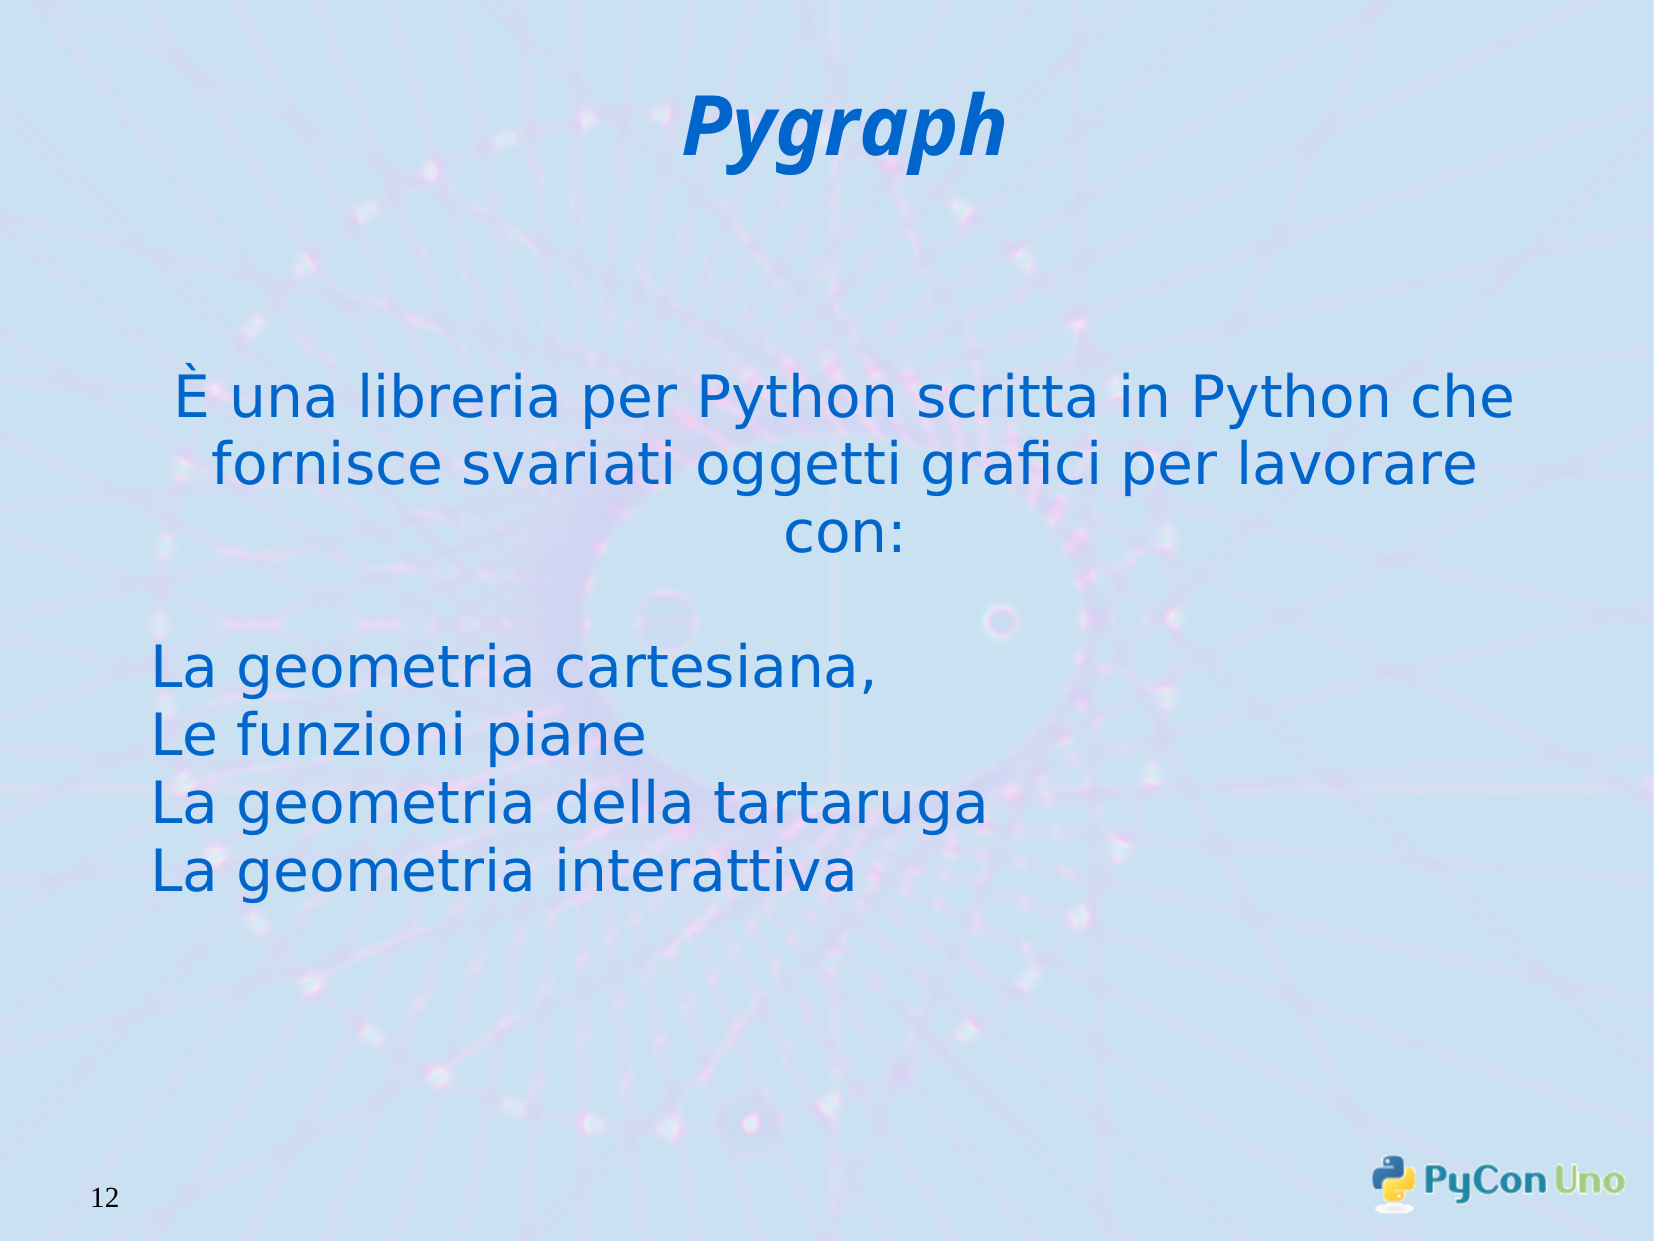

# Pygraph
È una libreria per Python scritta in Python che fornisce svariati oggetti grafici per lavorare con:
La geometria cartesiana,
Le funzioni piane
La geometria della tartaruga
La geometria interattiva
12